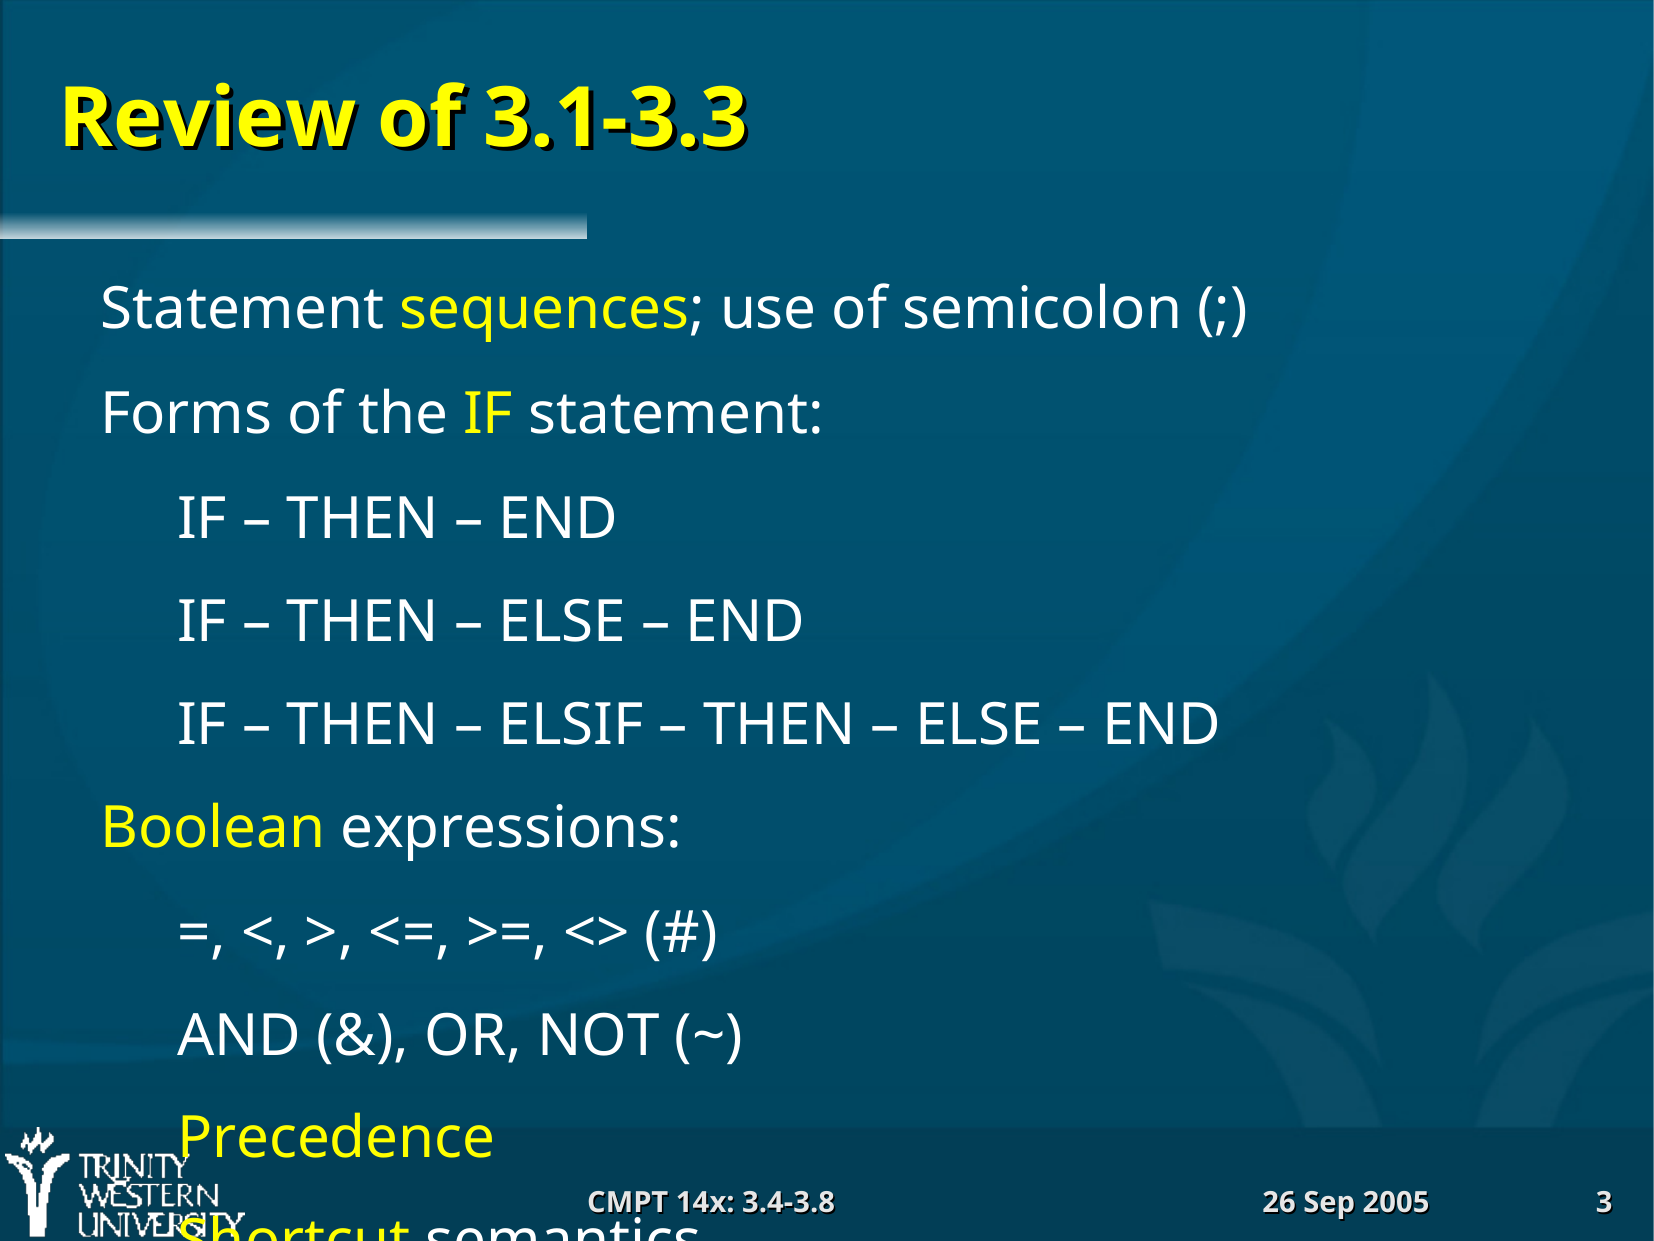

# Review of 3.1-3.3
Statement sequences; use of semicolon (;)
Forms of the IF statement:
IF – THEN – END
IF – THEN – ELSE – END
IF – THEN – ELSIF – THEN – ELSE – END
Boolean expressions:
=, <, >, <=, >=, <> (#)
AND (&), OR, NOT (~)
Precedence
Shortcut semantics
CMPT 14x: 3.4-3.8
26 Sep 2005
3